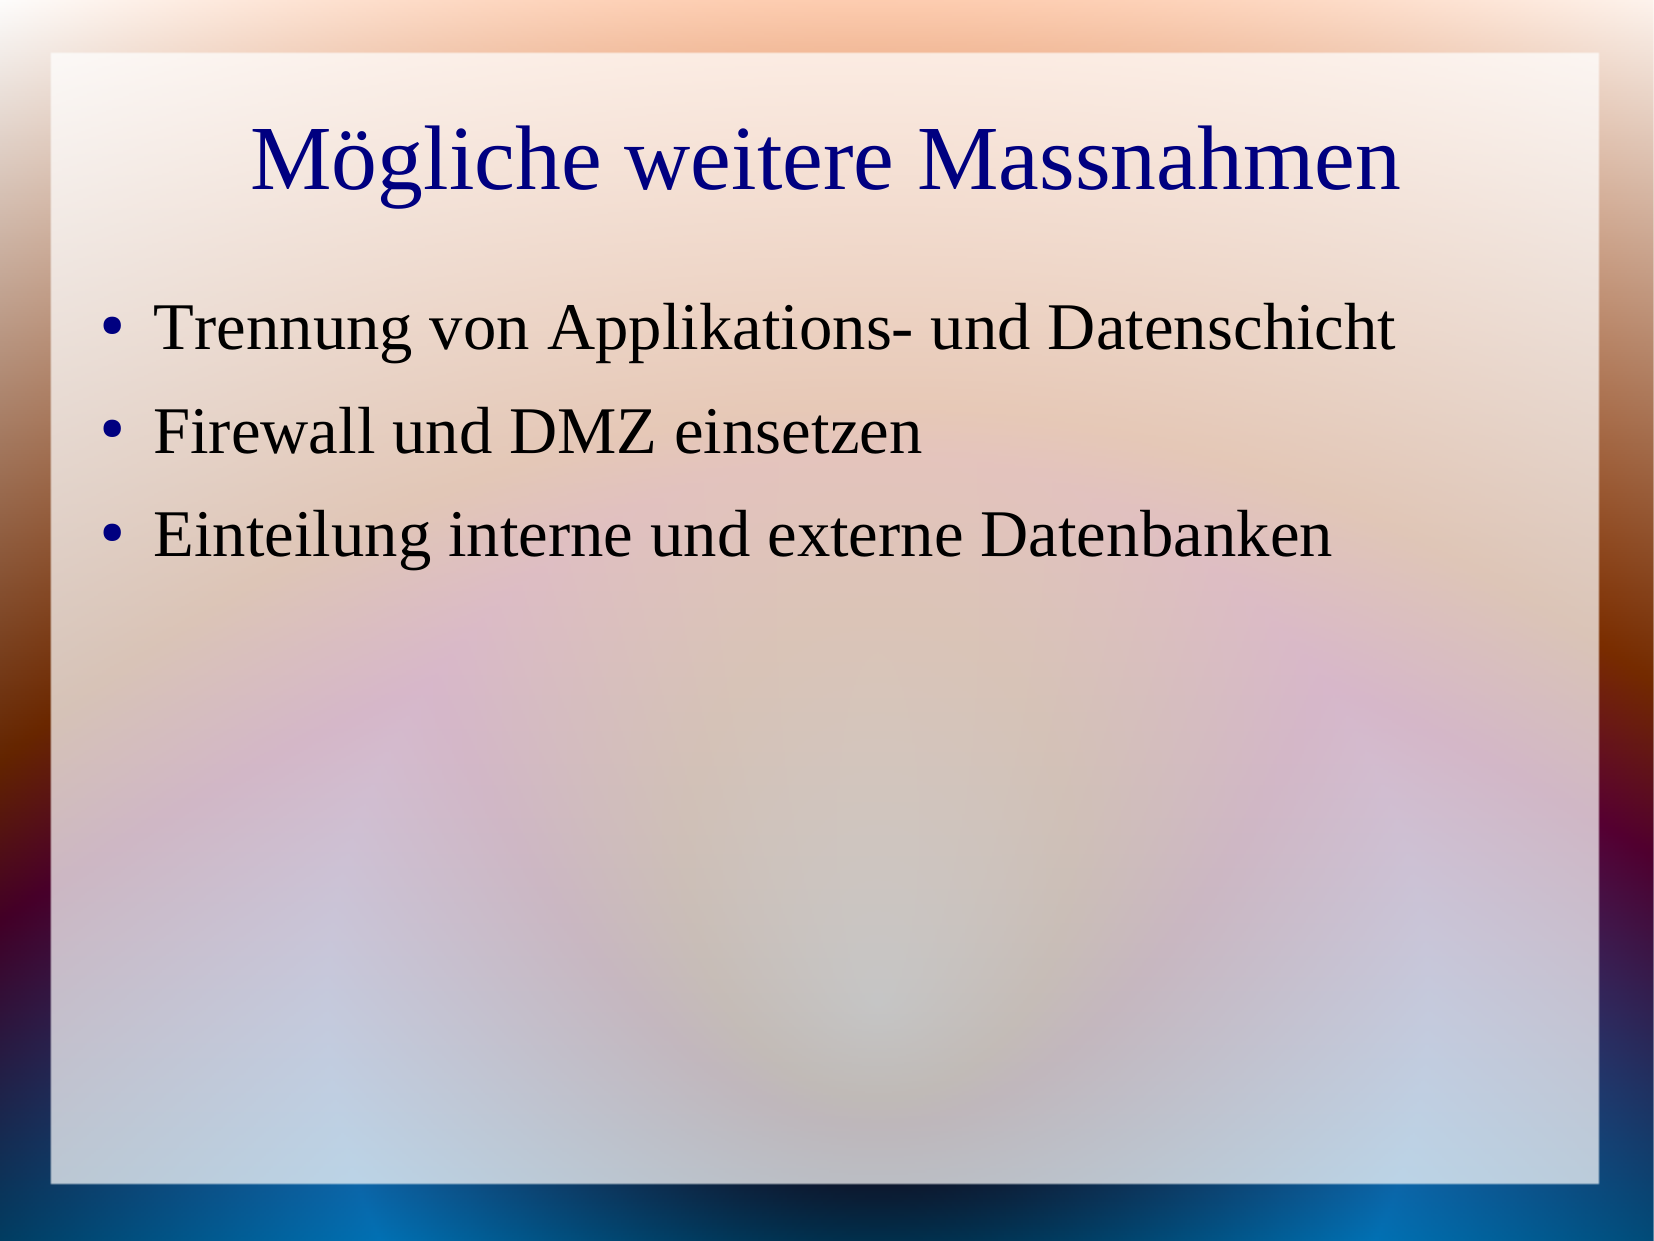

# Mögliche weitere Massnahmen
Trennung von Applikations- und Datenschicht
Firewall und DMZ einsetzen
Einteilung interne und externe Datenbanken